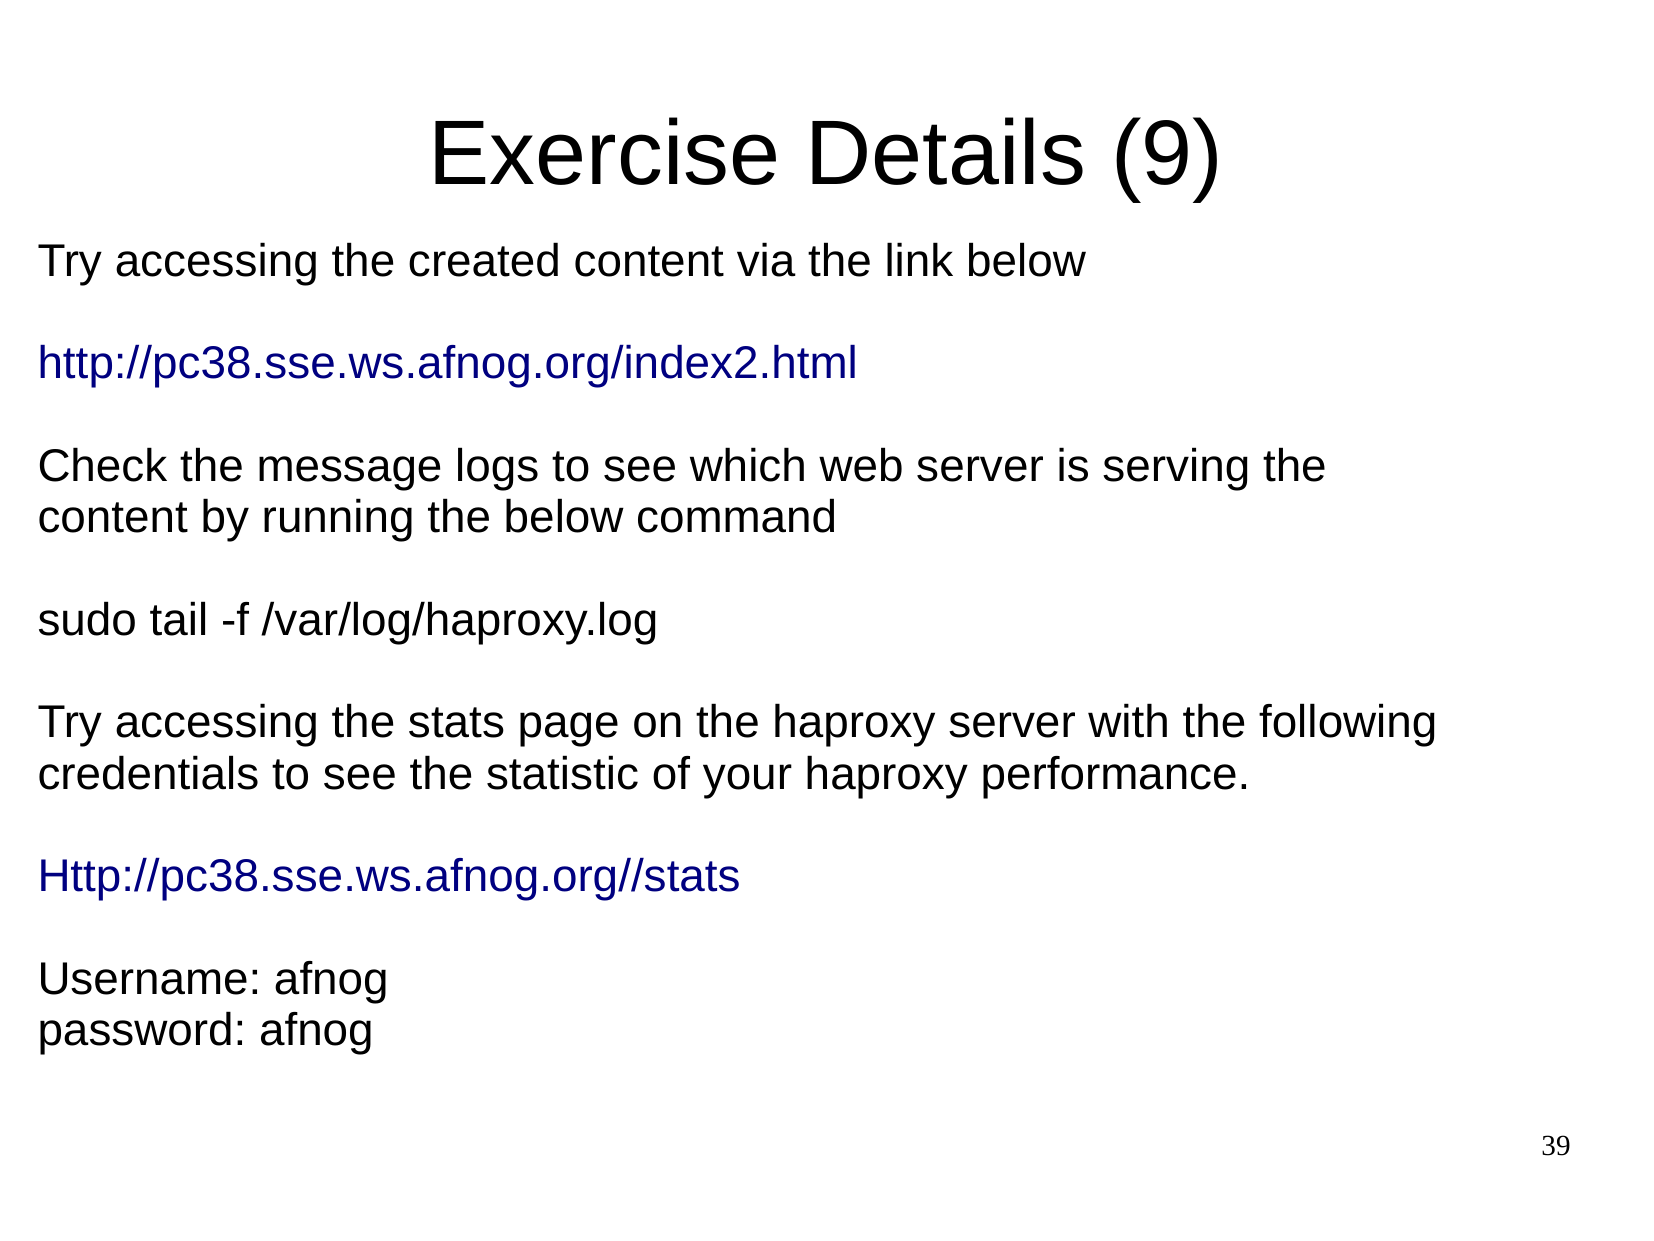

# Exercise Details (9)
Try accessing the created content via the link below
http://pc38.sse.ws.afnog.org/index2.html
Check the message logs to see which web server is serving the content by running the below command
sudo tail -f /var/log/haproxy.log
Try accessing the stats page on the haproxy server with the following credentials to see the statistic of your haproxy performance.
Http://pc38.sse.ws.afnog.org//stats
Username: afnog
password: afnog
39